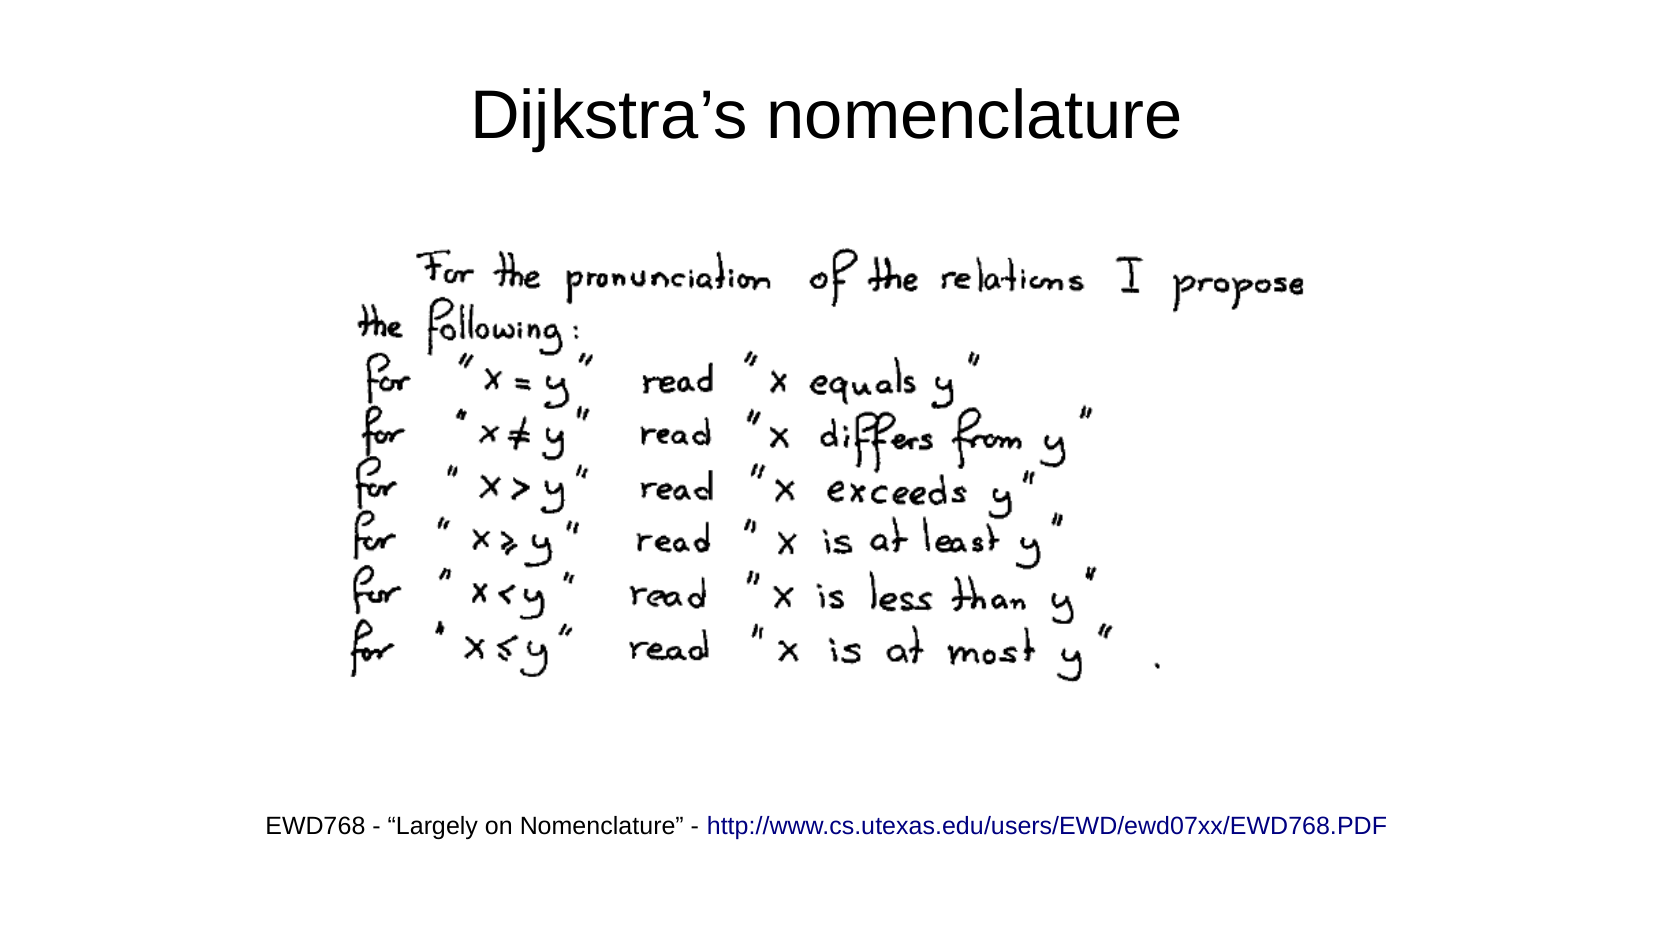

# Dijkstra’s nomenclature
EWD768 - “Largely on Nomenclature” - http://www.cs.utexas.edu/users/EWD/ewd07xx/EWD768.PDF